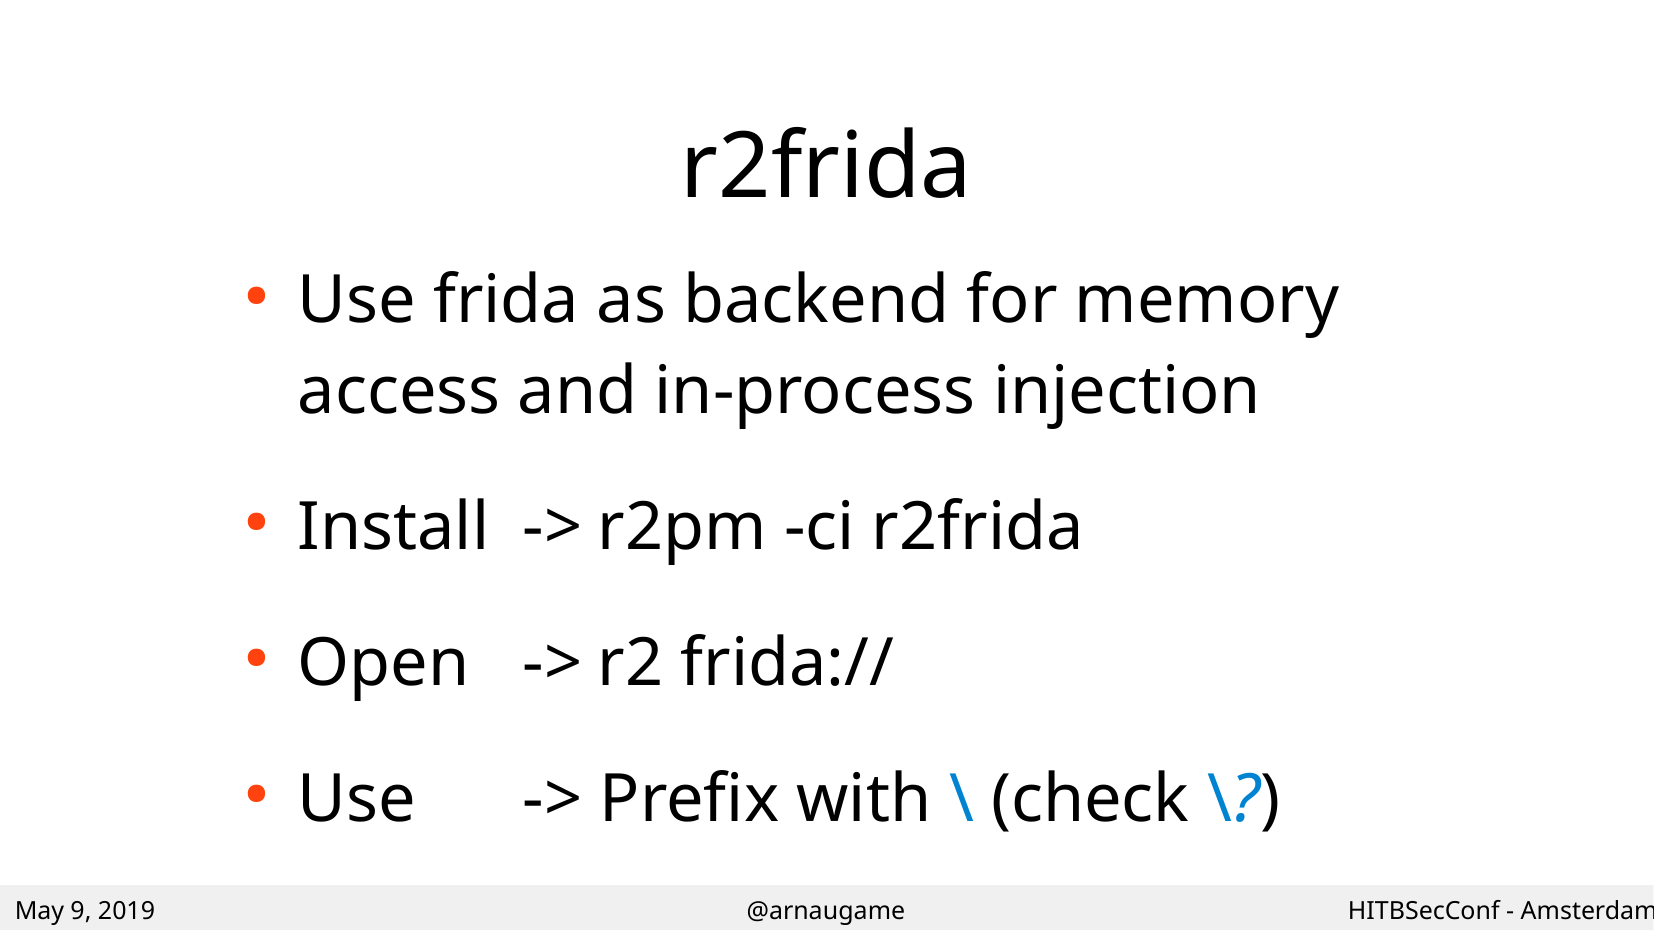

# r2frida
Use frida as backend for memory access and in-process injection
Install	->	r2pm -ci r2frida
Open	->	r2 frida://
Use		-> Prefix with \ (check \?)
May 9, 2019
@arnaugamez
HITBSecConf - Amsterdam